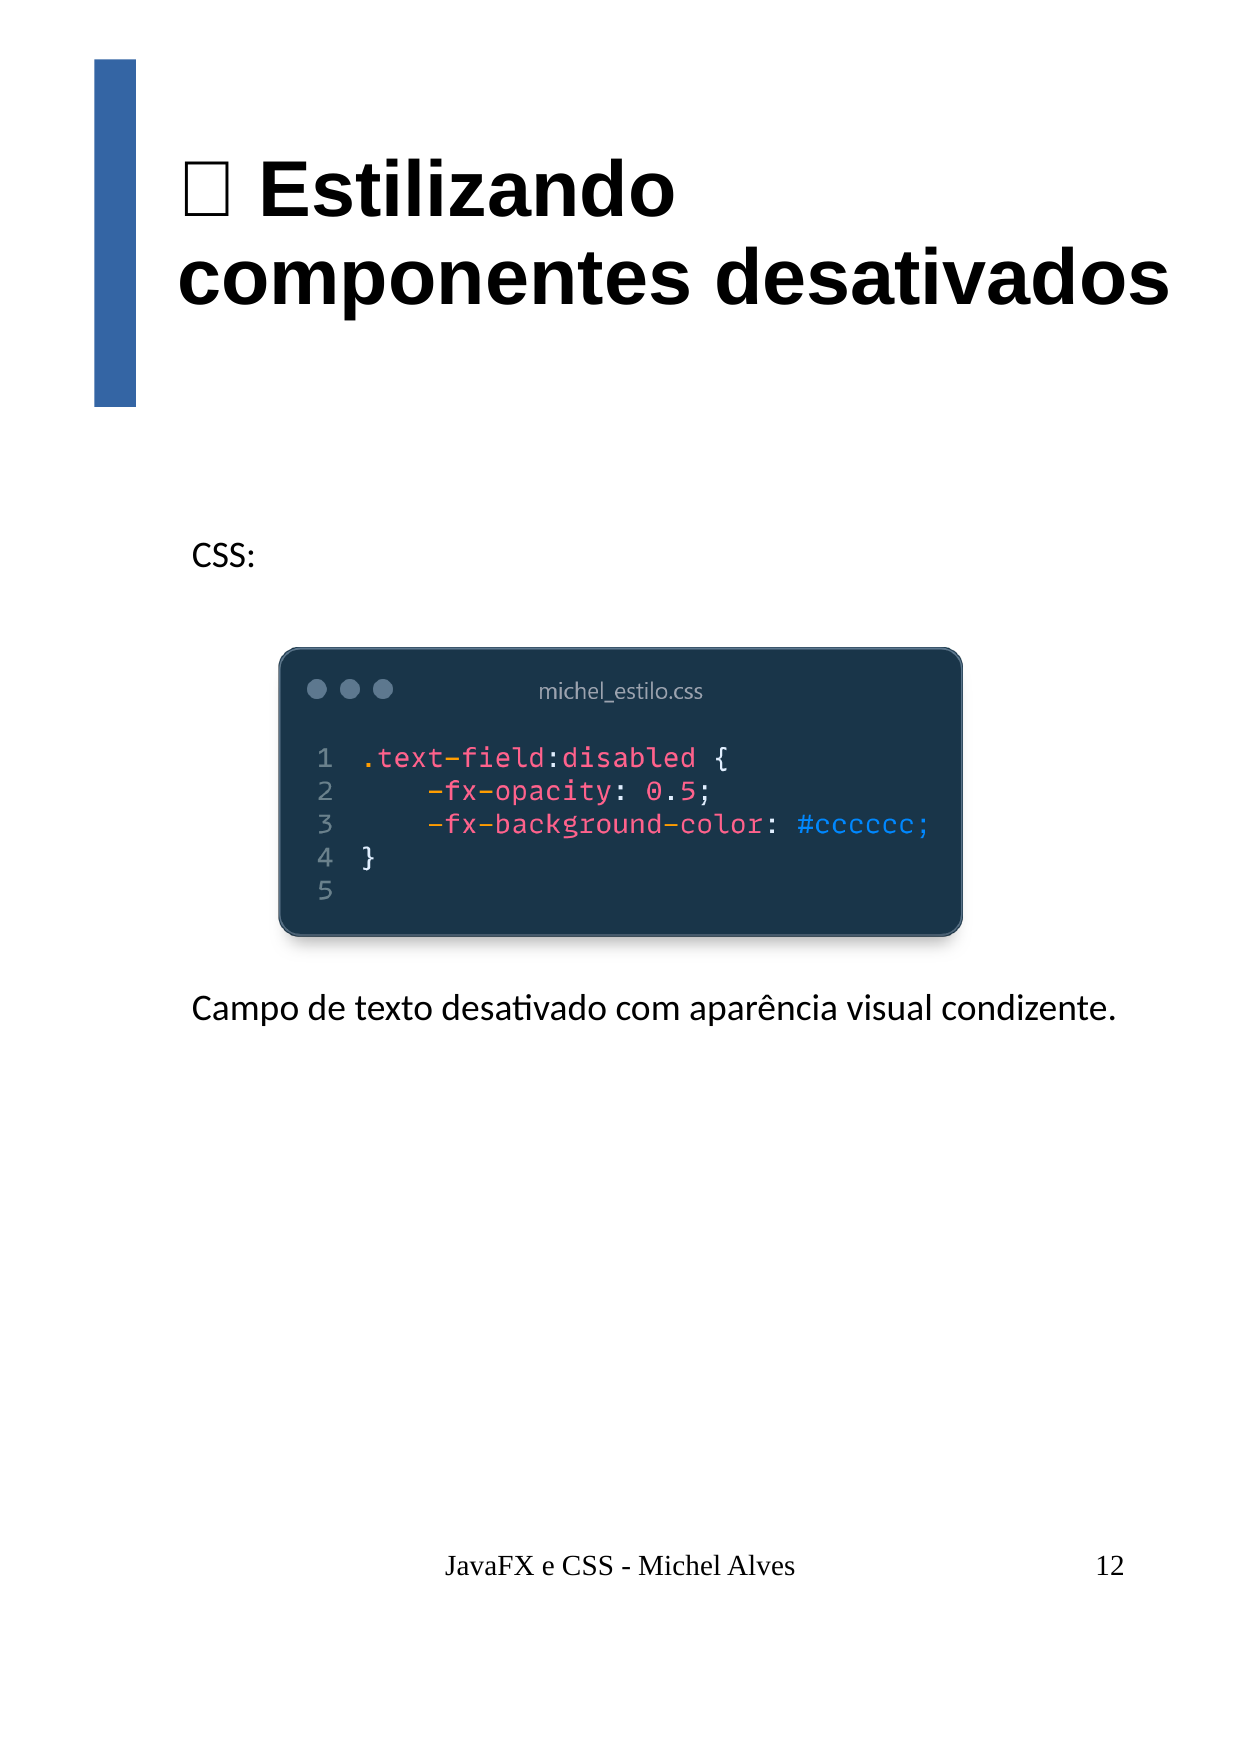

# 🆗 Estilizando componentes desativados
CSS:
Campo de texto desativado com aparência visual condizente.
JavaFX e CSS - Michel Alves
12